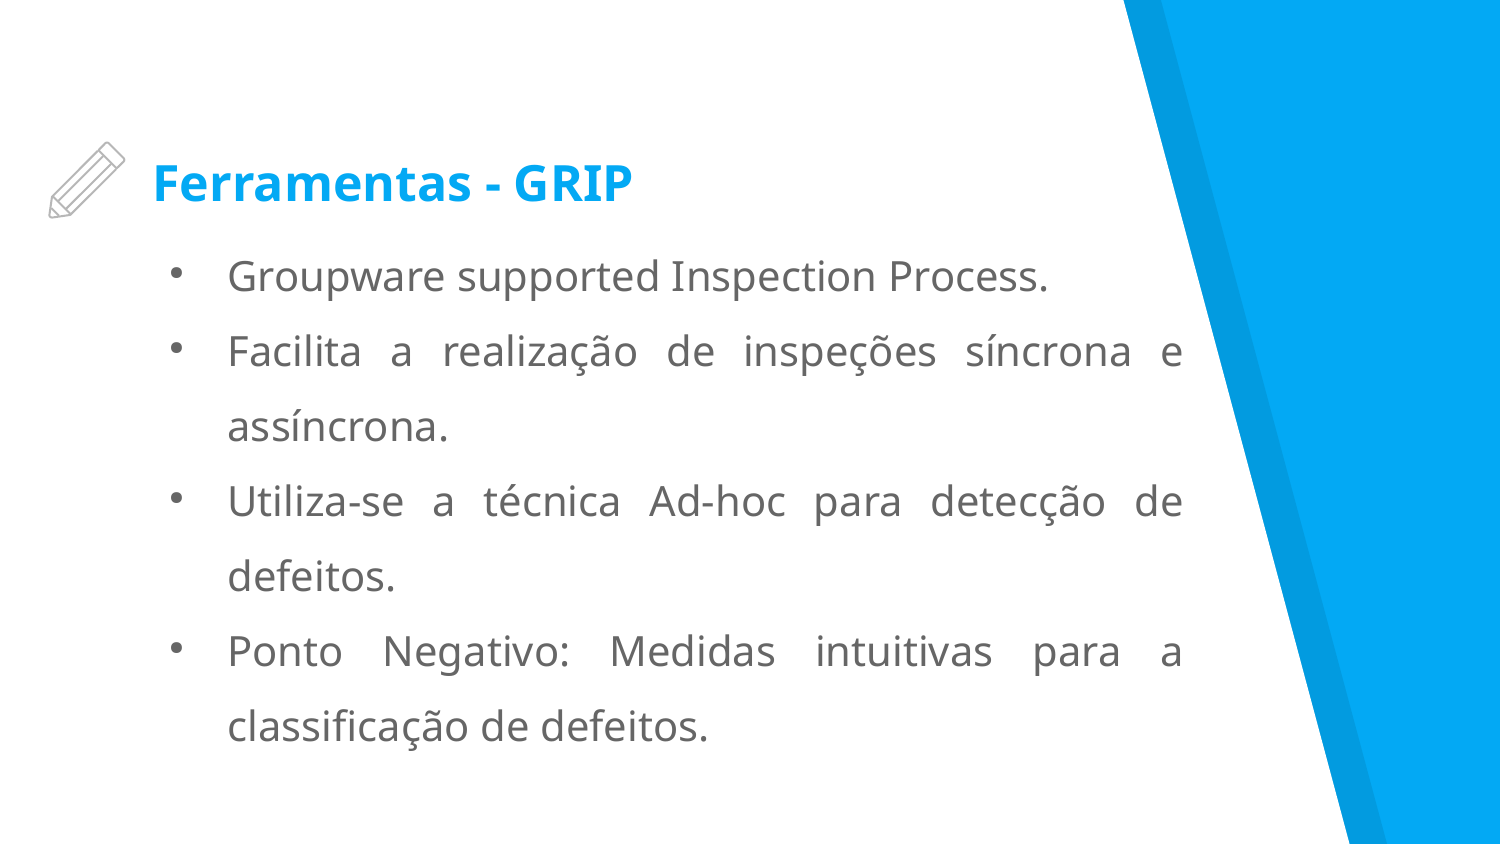

Ferramentas - GRIP
Groupware supported Inspection Process.
Facilita a realização de inspeções síncrona e assíncrona.
Utiliza-se a técnica Ad-hoc para detecção de defeitos.
Ponto Negativo: Medidas intuitivas para a classificação de defeitos.